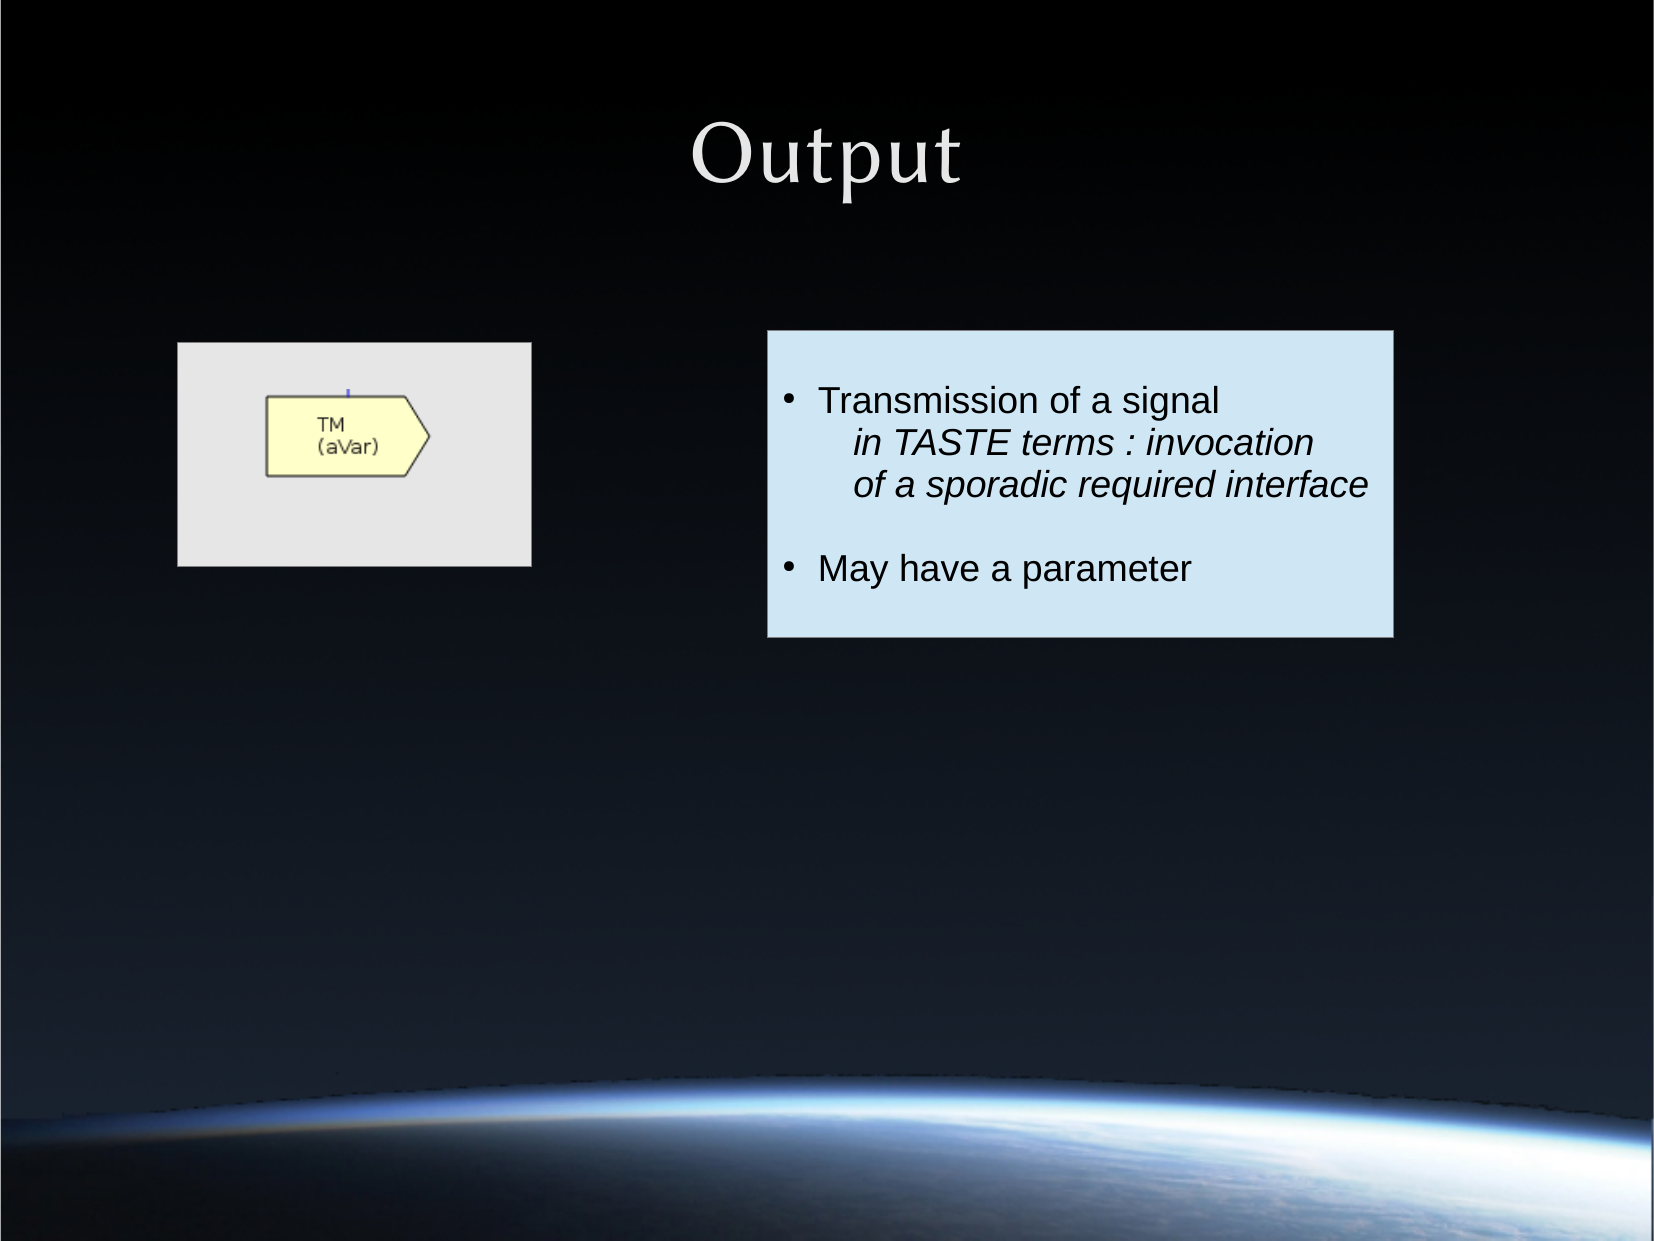

# Output
Transmission of a signal
in TASTE terms : invocation
of a sporadic required interface
May have a parameter